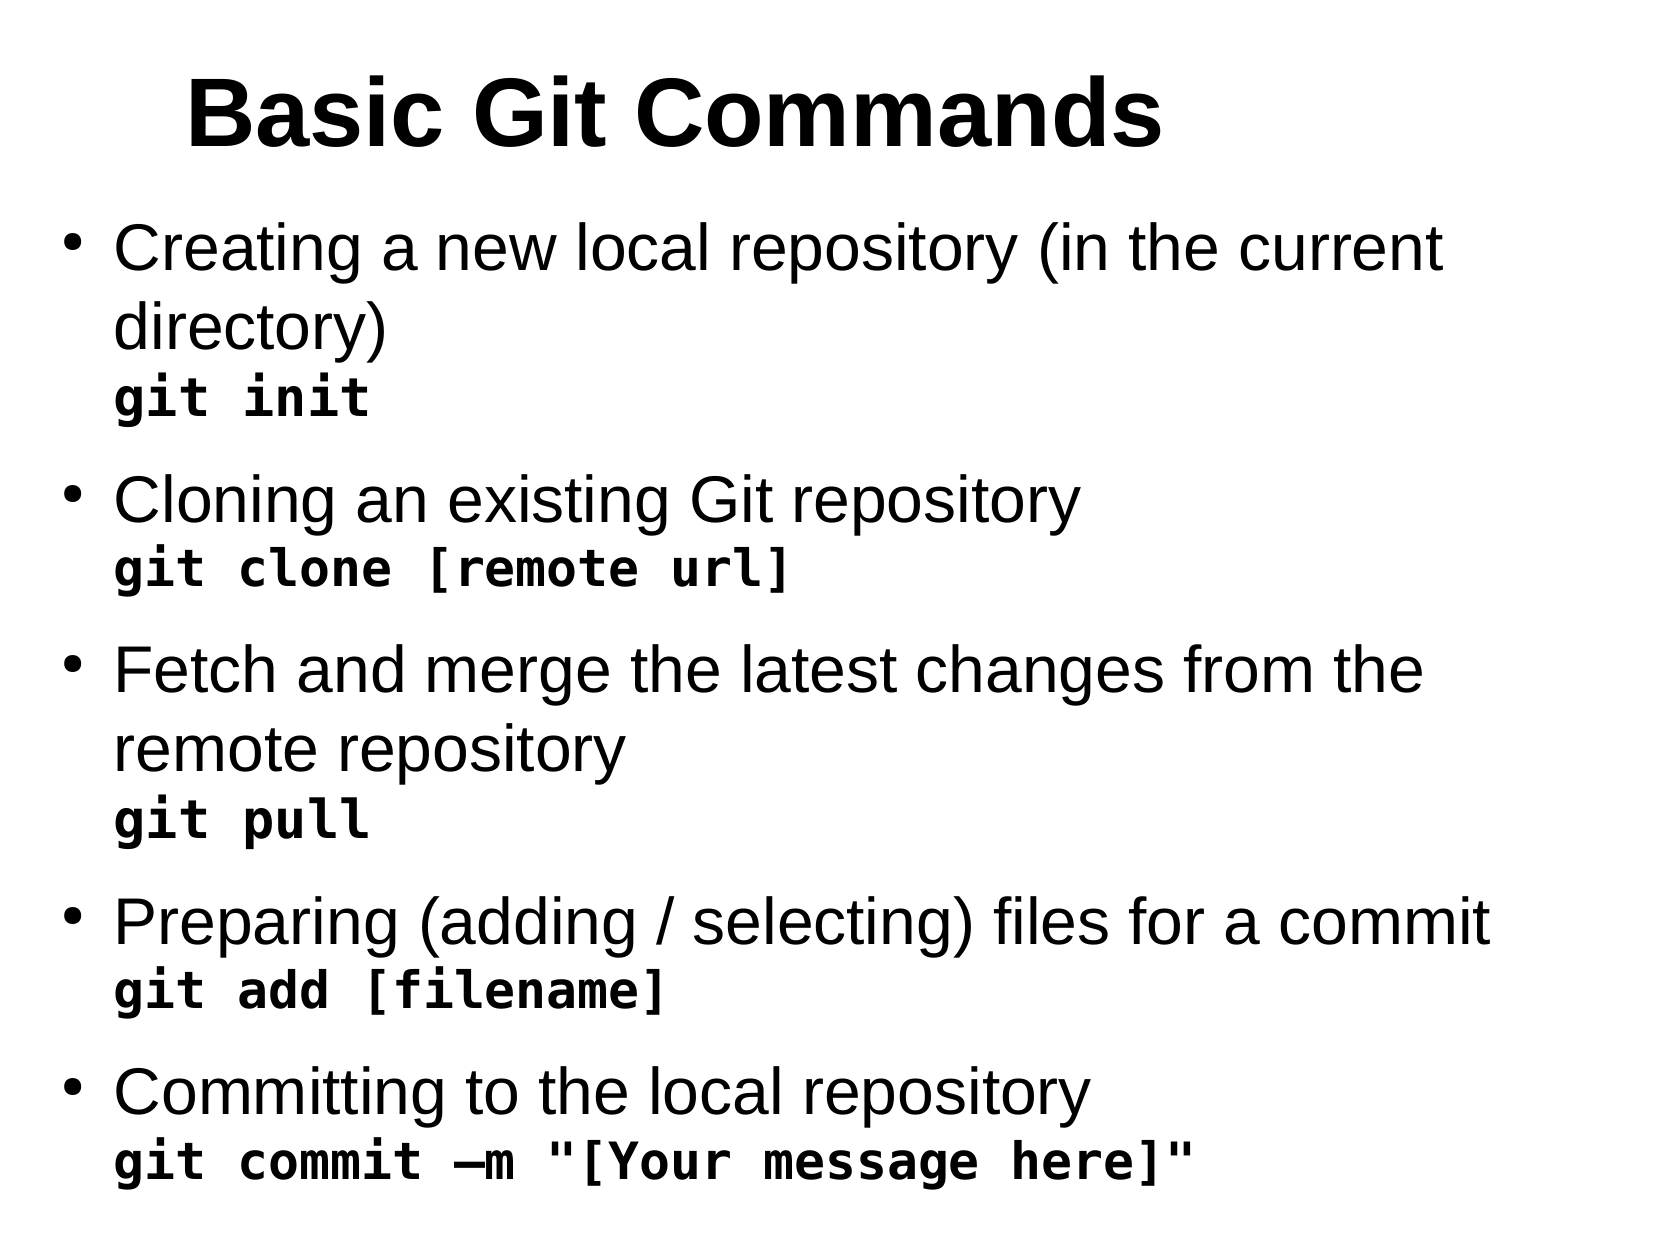

Basic Git Commands
# Creating a new local repository (in the current directory) git init
Cloning an existing Git repository
git clone [remote url]
Fetch and merge the latest changes from the remote repository
git pull
Preparing (adding / selecting) files for a commit
git add [filename]
Committing to the local repository
git commit –m "[Your message here]"